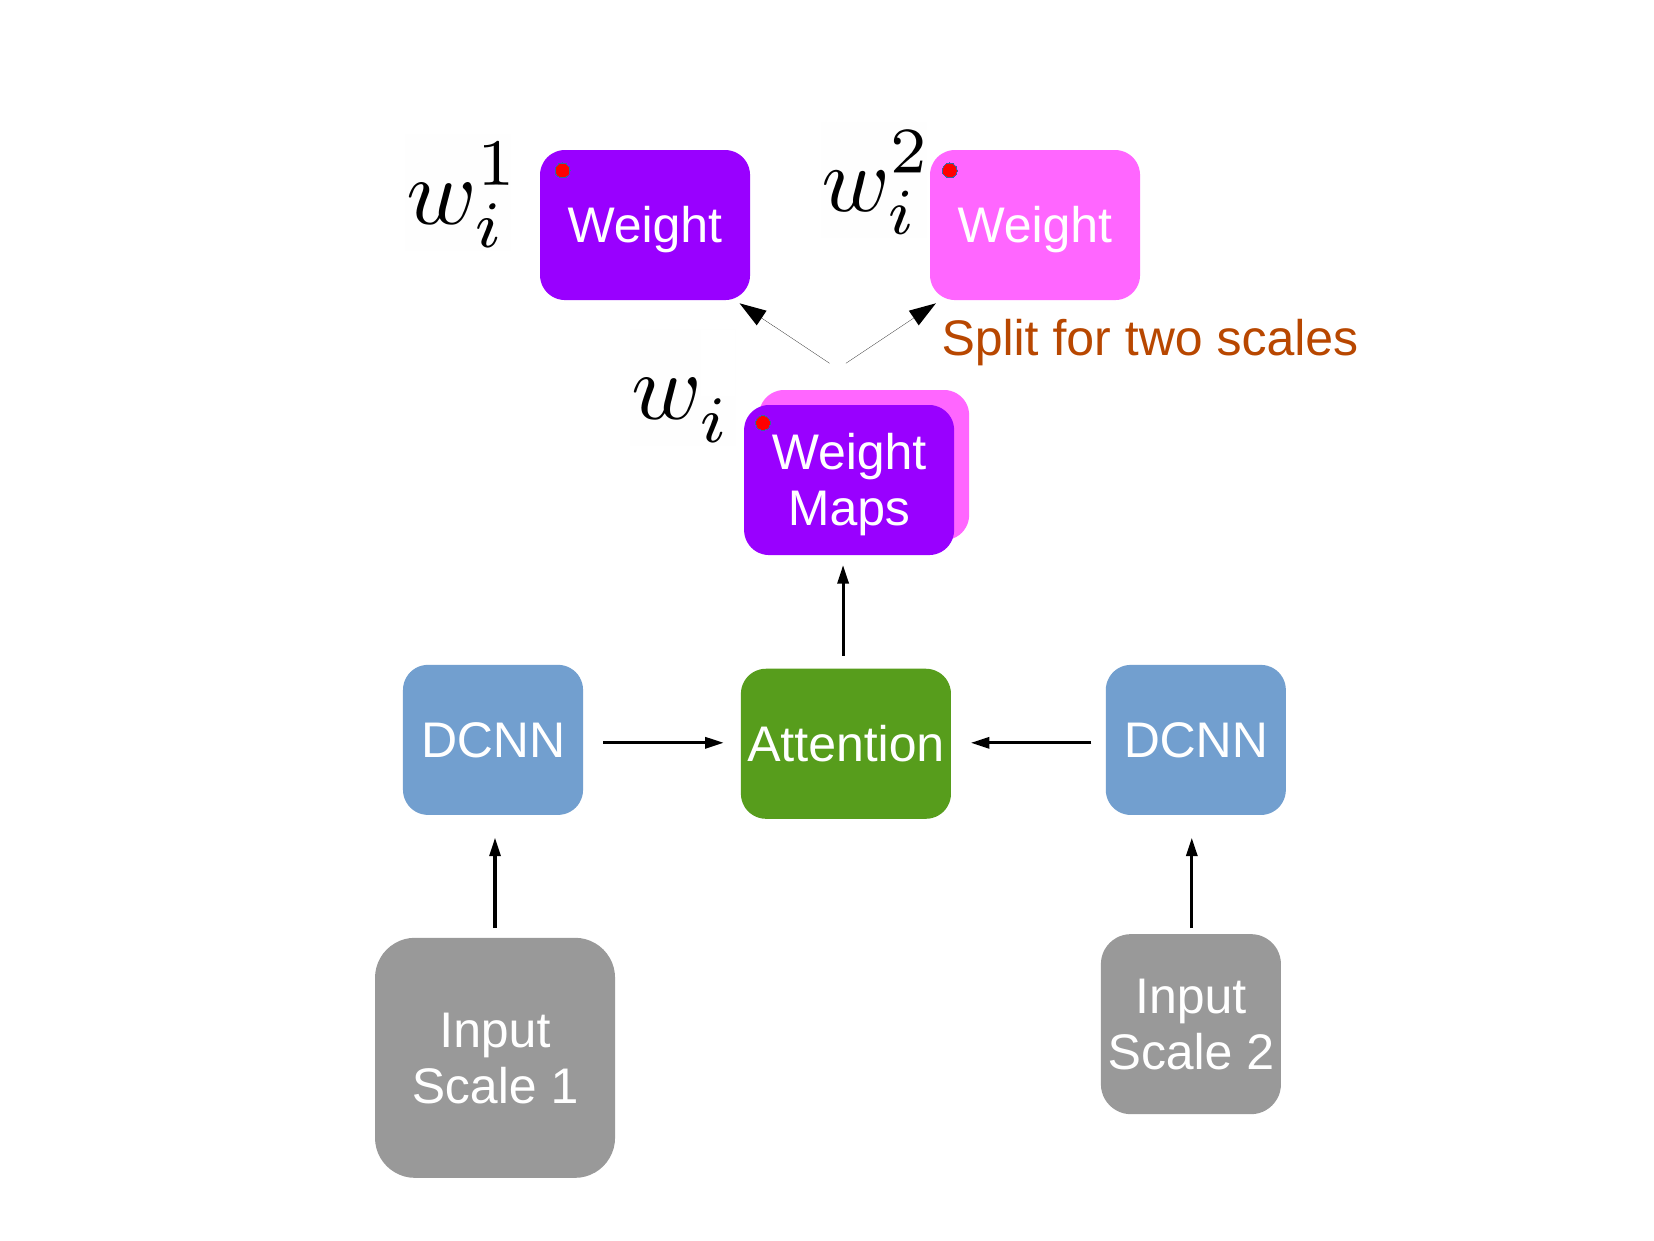

Weight
Weight
Split for two scales
DCNN
Weight
Maps
DCNN
DCNN
Attention
Input
Scale 2
Input
Scale 1